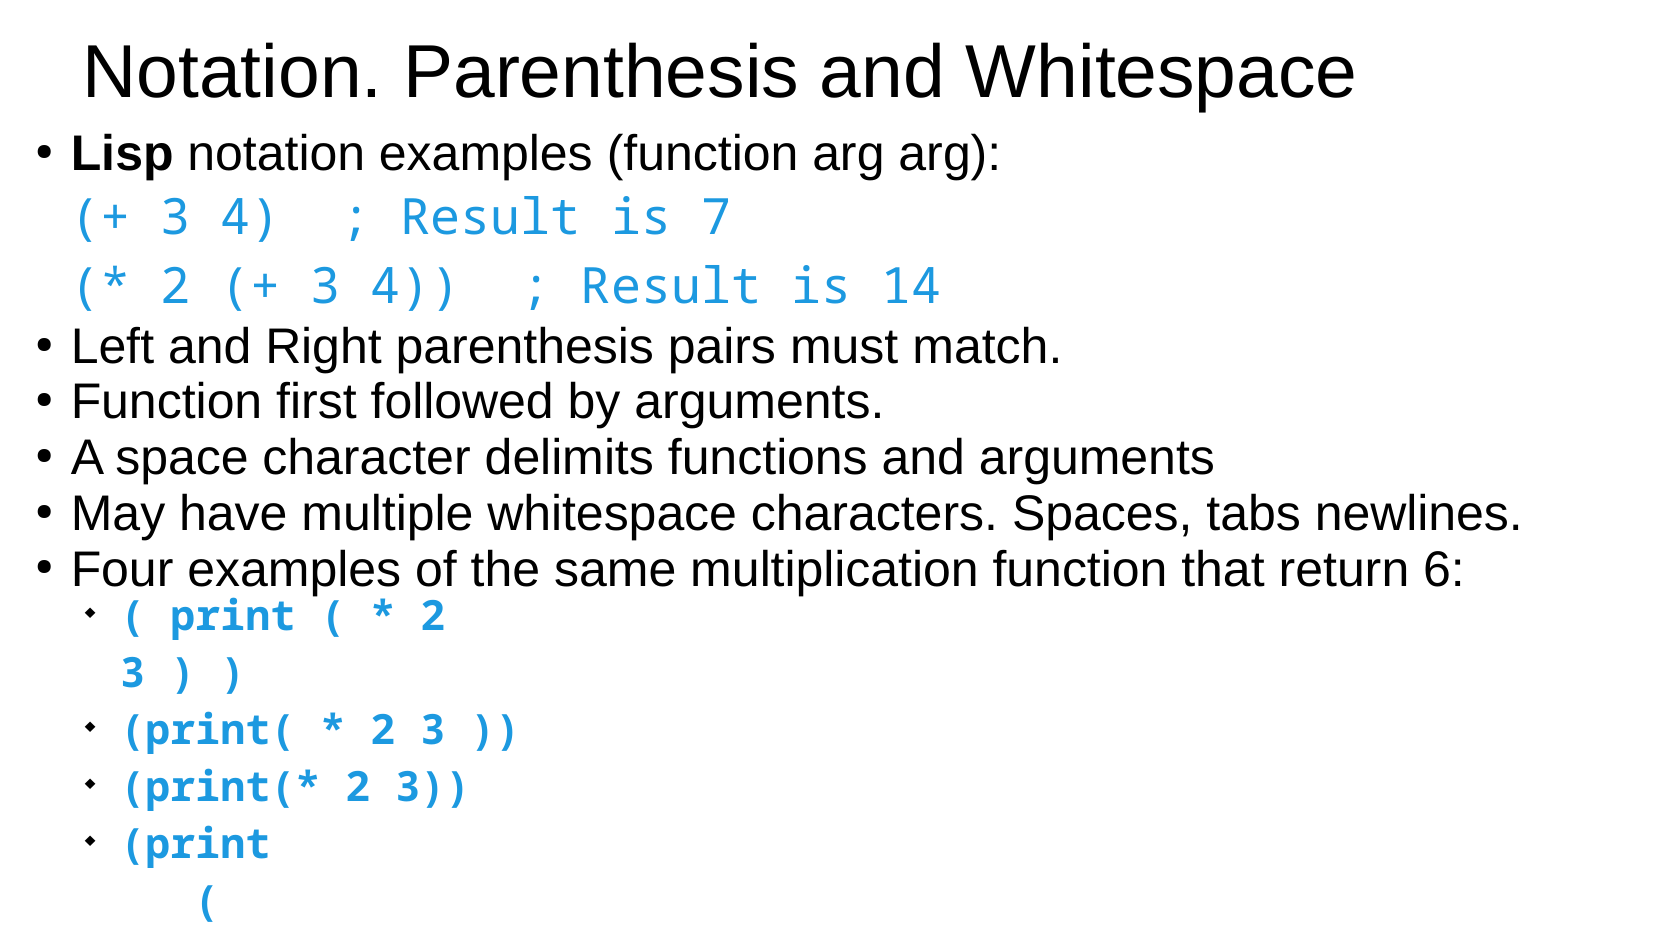

# Notation. Parenthesis and Whitespace
Lisp notation examples (function arg arg):
(+ 3 4) ; Result is 7
(* 2 (+ 3 4)) ; Result is 14
Left and Right parenthesis pairs must match.
Function first followed by arguments.
A space character delimits functions and arguments
May have multiple whitespace characters. Spaces, tabs newlines.
Four examples of the same multiplication function that return 6:
( print ( * 2 3 ) )
(print( * 2 3 ))
(print(* 2 3))
(print
	(
	* 2 3
	)
)